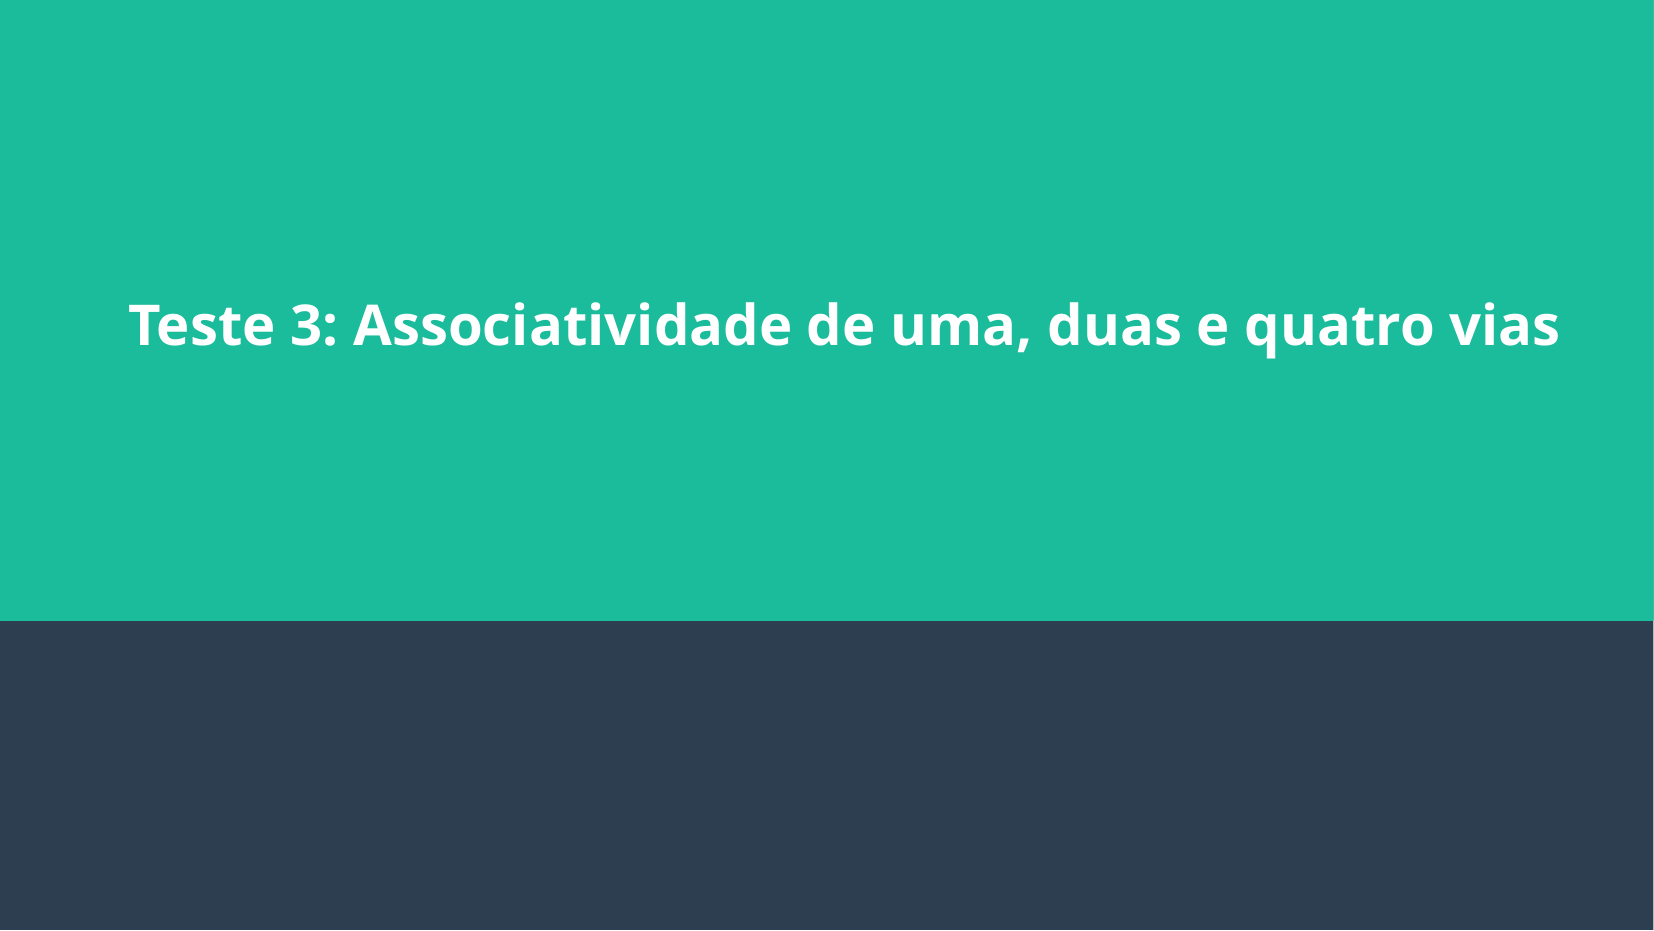

# Teste 3: Associatividade de uma, duas e quatro vias